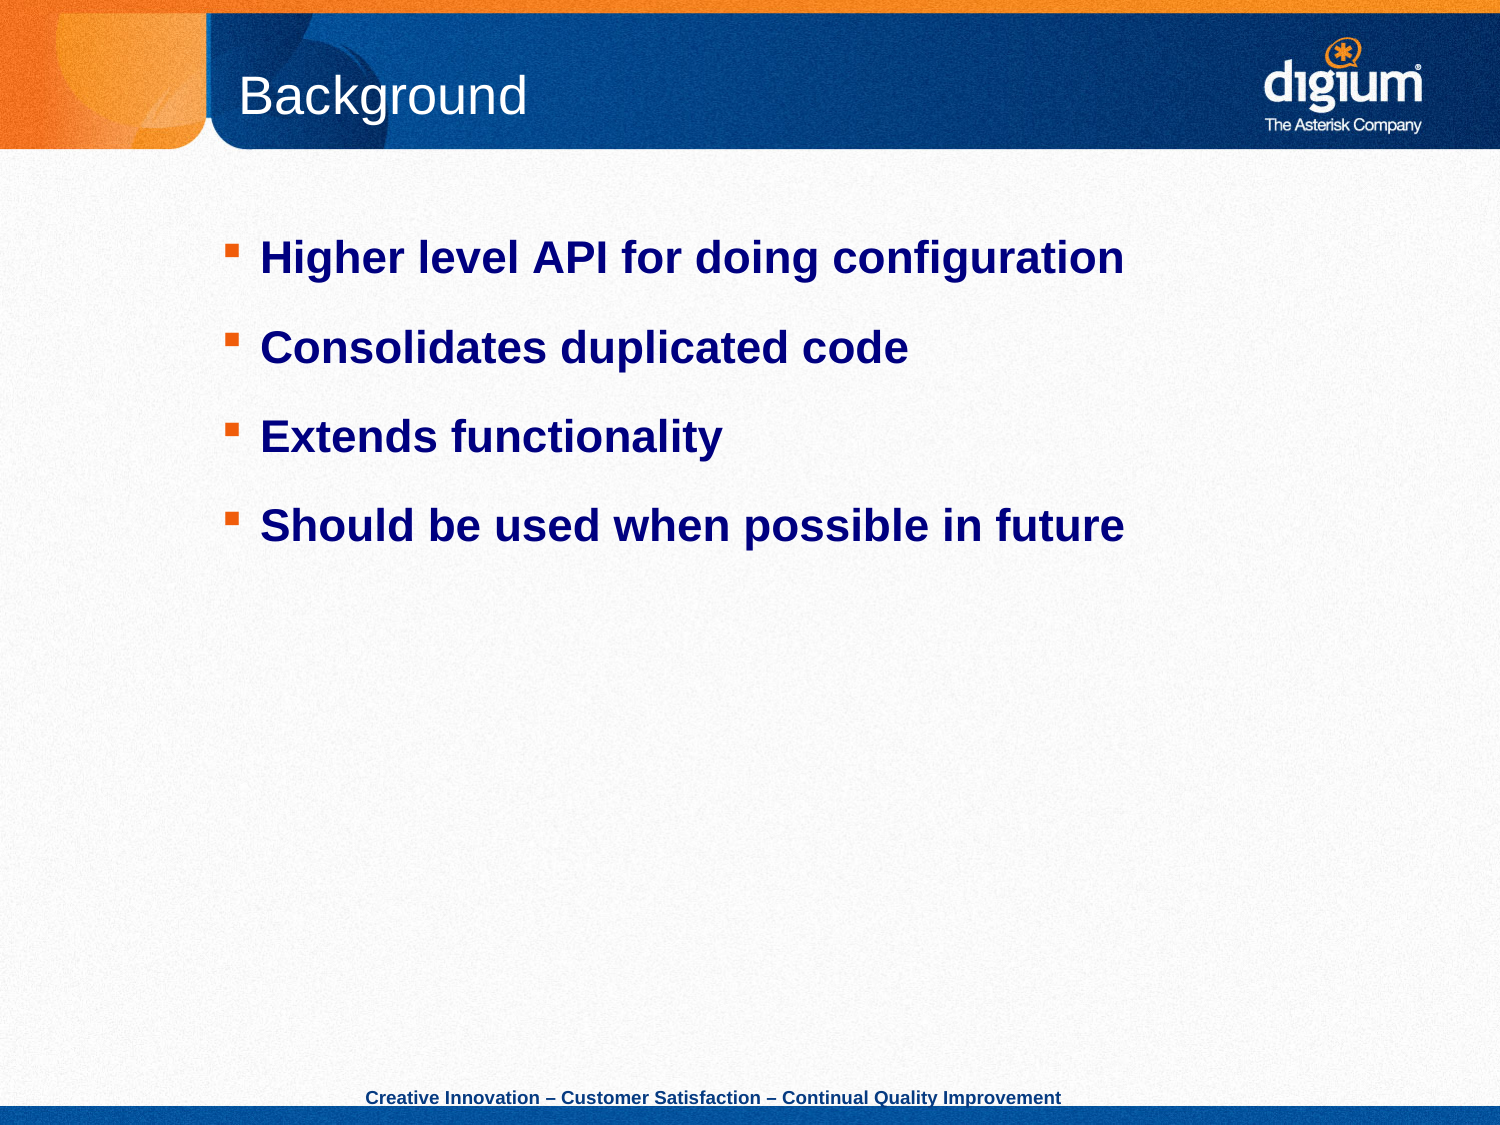

# Background
Higher level API for doing configuration
Consolidates duplicated code
Extends functionality
Should be used when possible in future